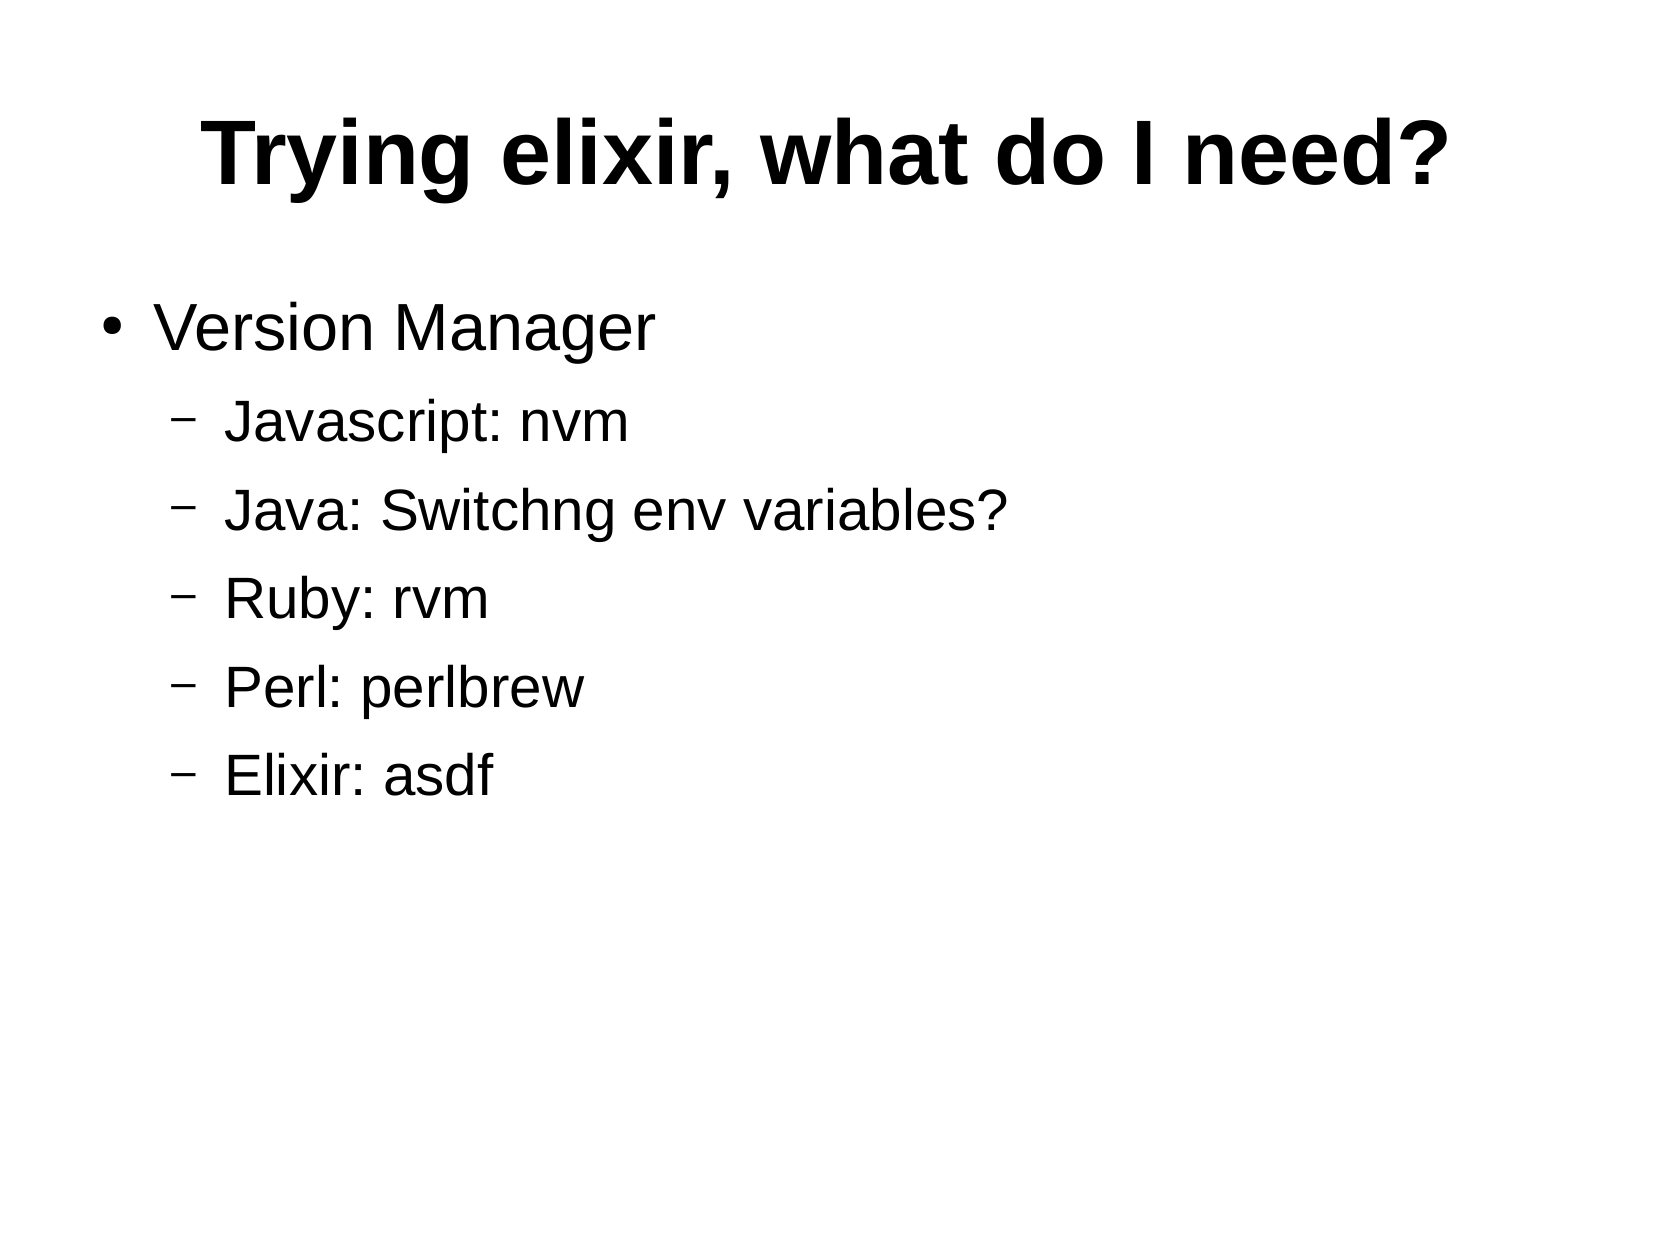

# Trying elixir, what do I need?
Version Manager
Javascript: nvm
Java: Switchng env variables?
Ruby: rvm
Perl: perlbrew
Elixir: asdf